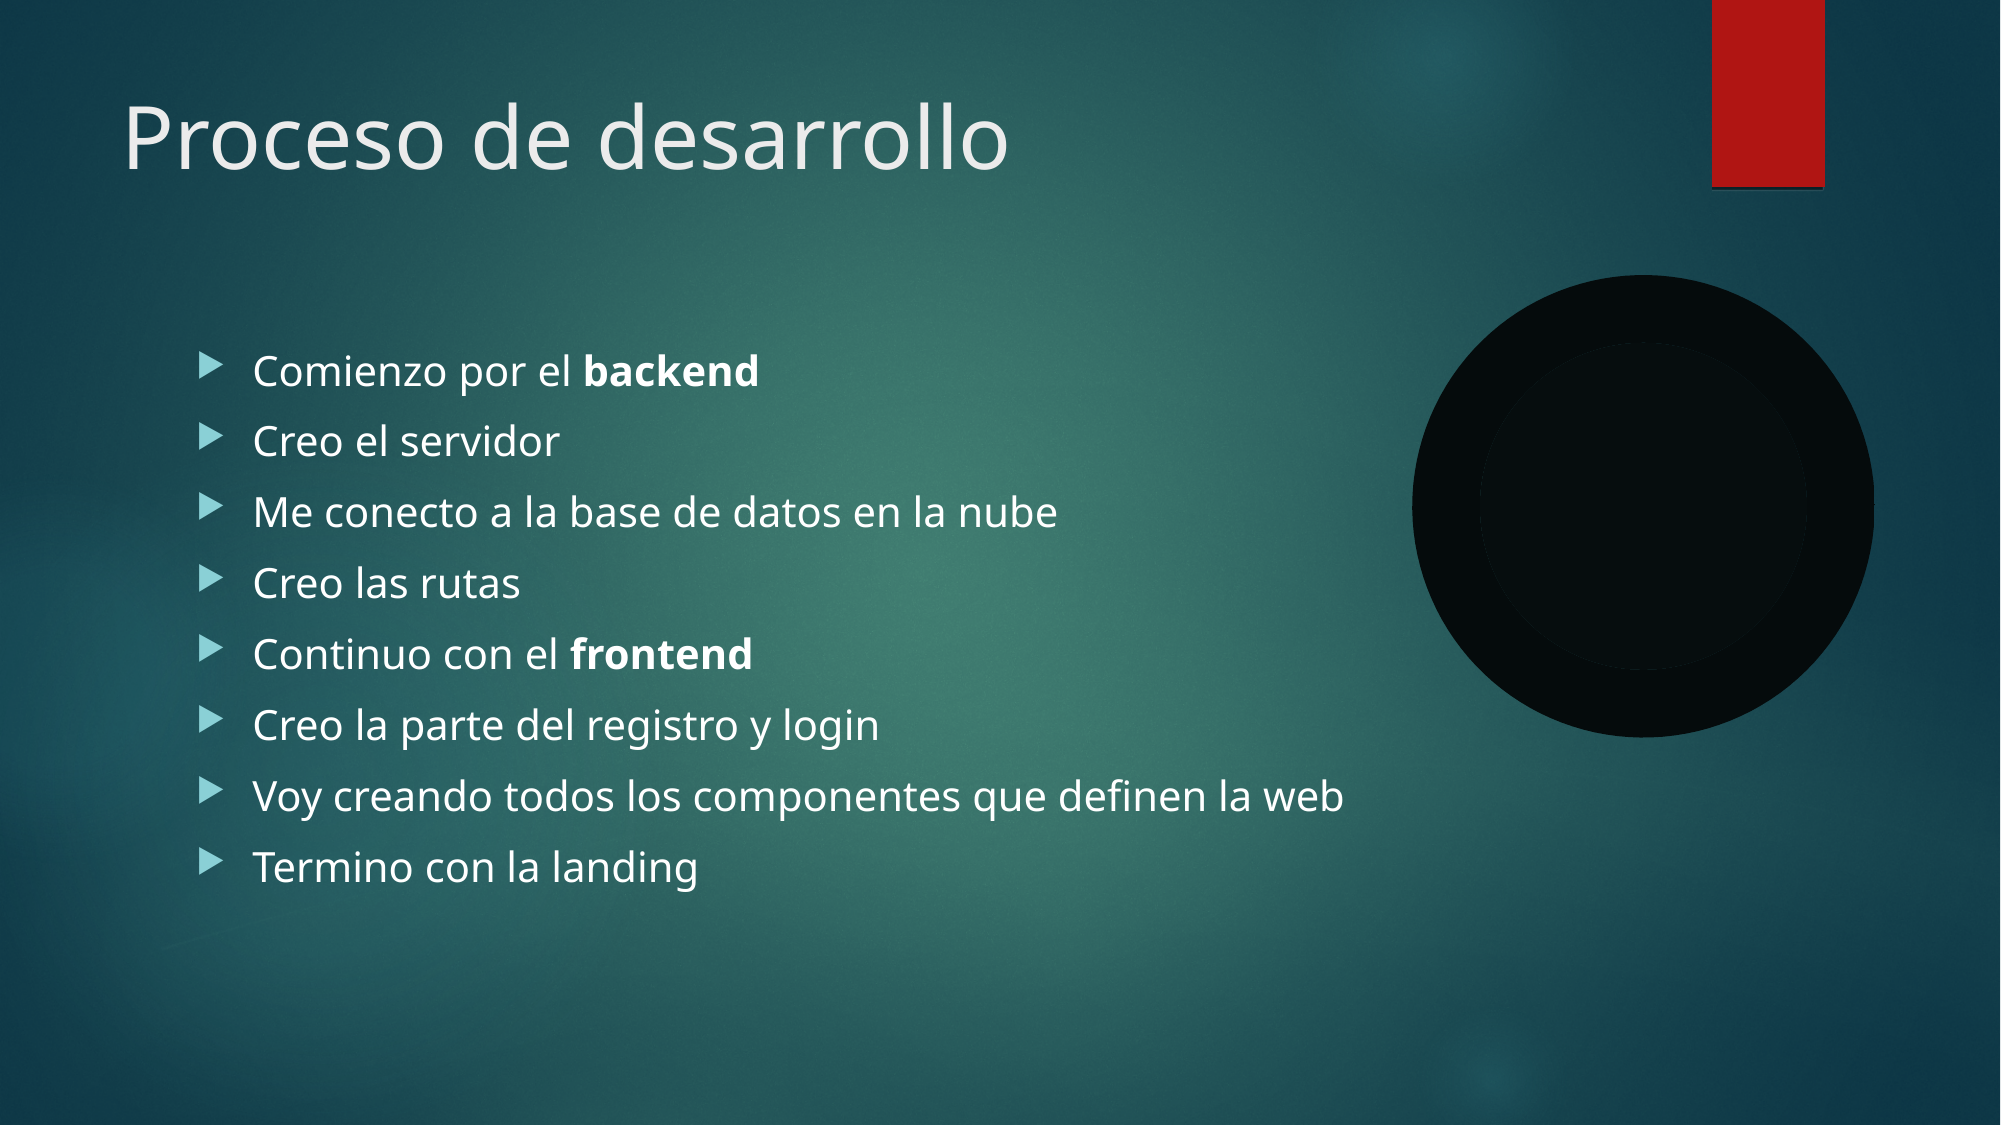

# Proceso de desarrollo
Comienzo por el backend
Creo el servidor
Me conecto a la base de datos en la nube
Creo las rutas
Continuo con el frontend
Creo la parte del registro y login
Voy creando todos los componentes que definen la web
Termino con la landing